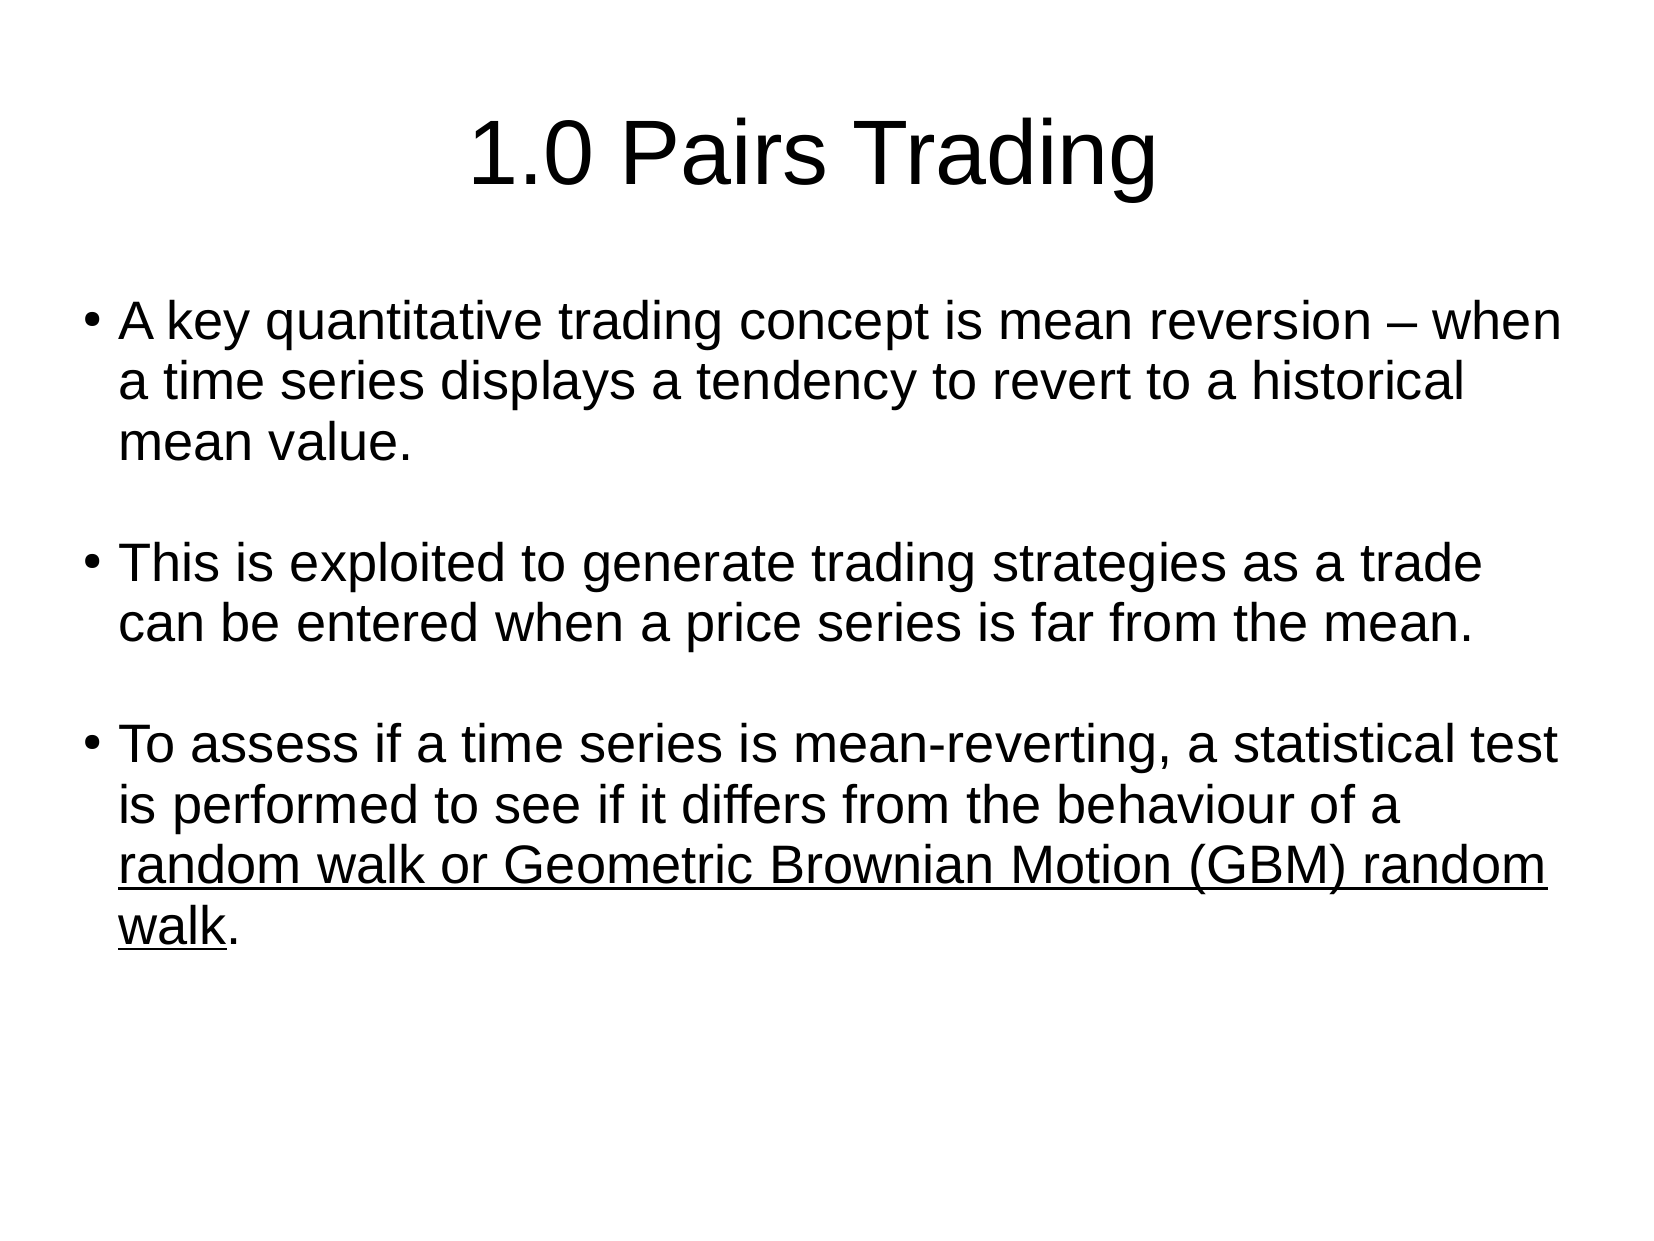

# 1.0 Pairs Trading
A key quantitative trading concept is mean reversion – when a time series displays a tendency to revert to a historical mean value.
This is exploited to generate trading strategies as a trade can be entered when a price series is far from the mean.
To assess if a time series is mean-reverting, a statistical test is performed to see if it differs from the behaviour of a random walk or Geometric Brownian Motion (GBM) random walk.